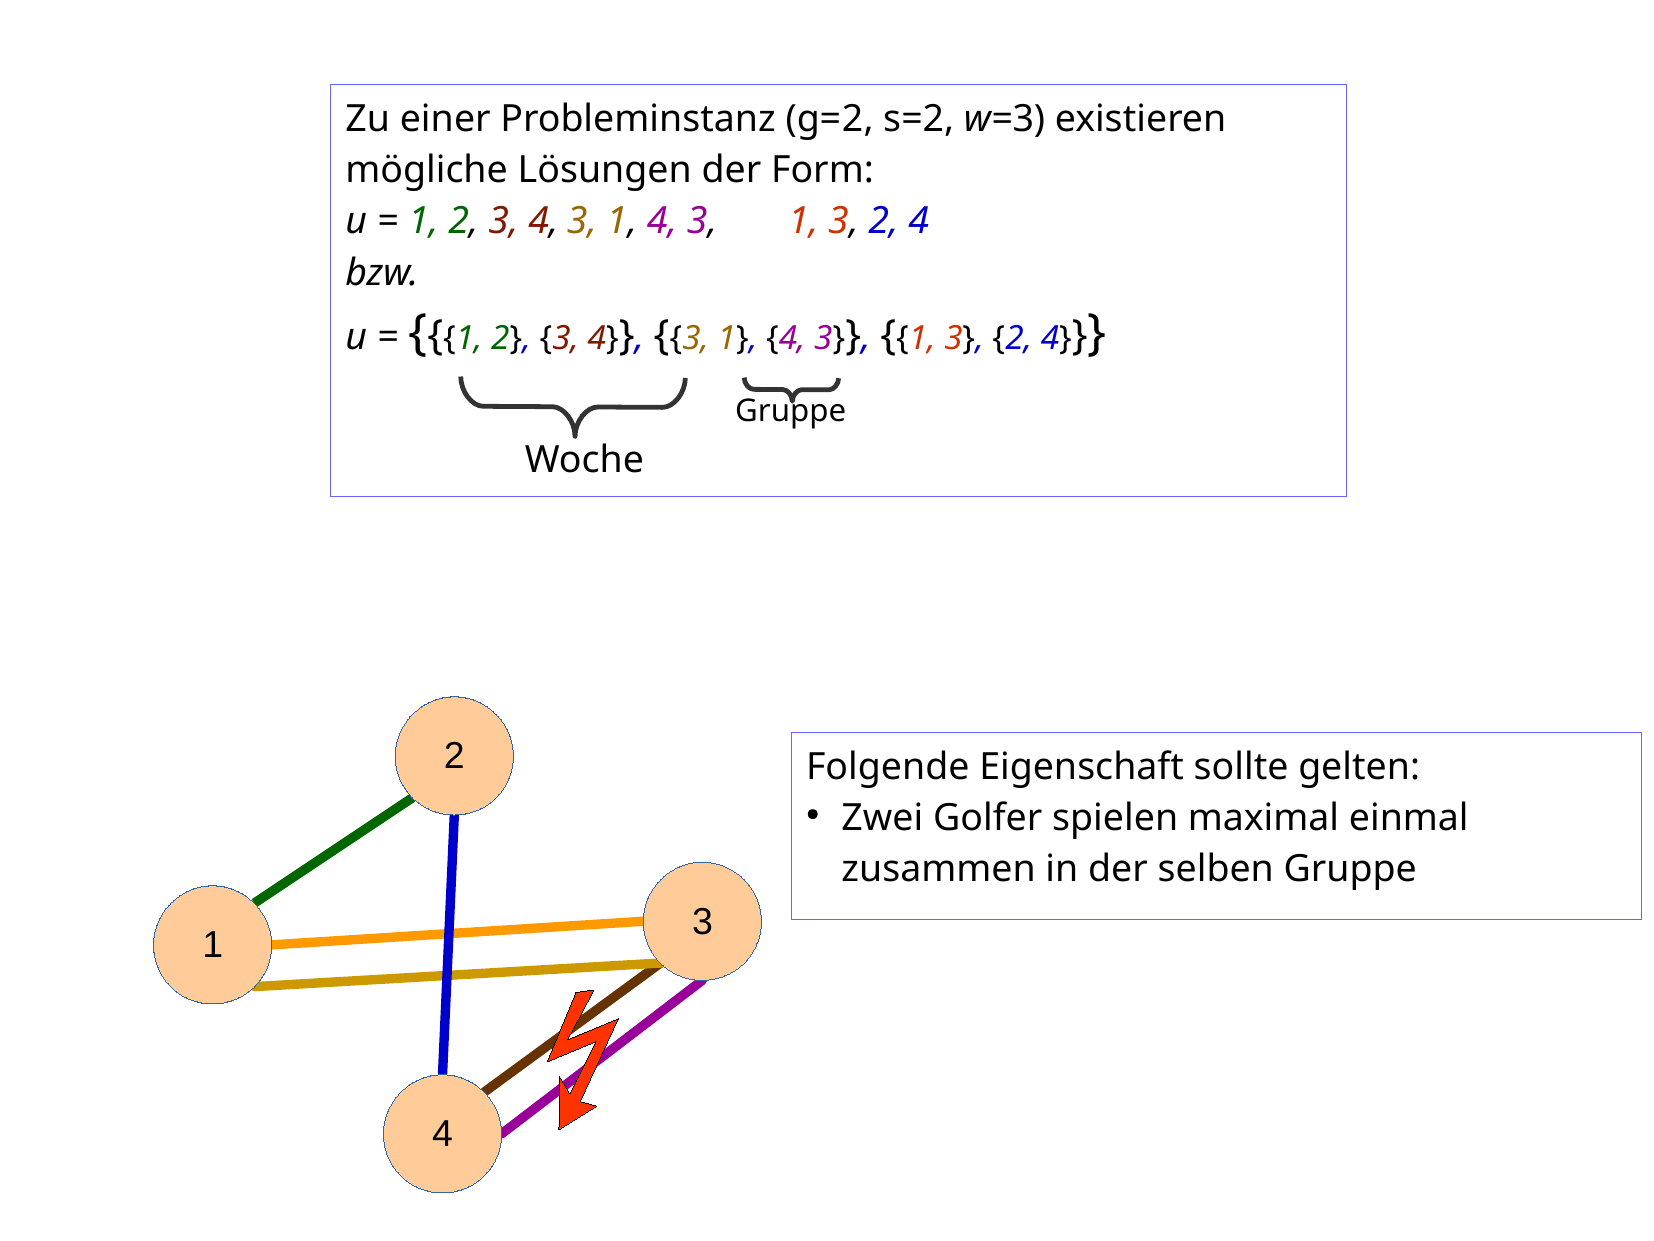

Zu einer Probleminstanz (g=2, s=2, w=3) existieren mögliche Lösungen der Form:
u = 1, 2, 3, 4,	3, 1, 4, 3,	1, 3, 2, 4
bzw.
u = {{{1, 2}, {3, 4}}, {{3, 1}, {4, 3}}, {{1, 3}, {2, 4}}}
Gruppe
Woche
2
Folgende Eigenschaft sollte gelten:
Zwei Golfer spielen maximal einmal zusammen in der selben Gruppe
3
1
4